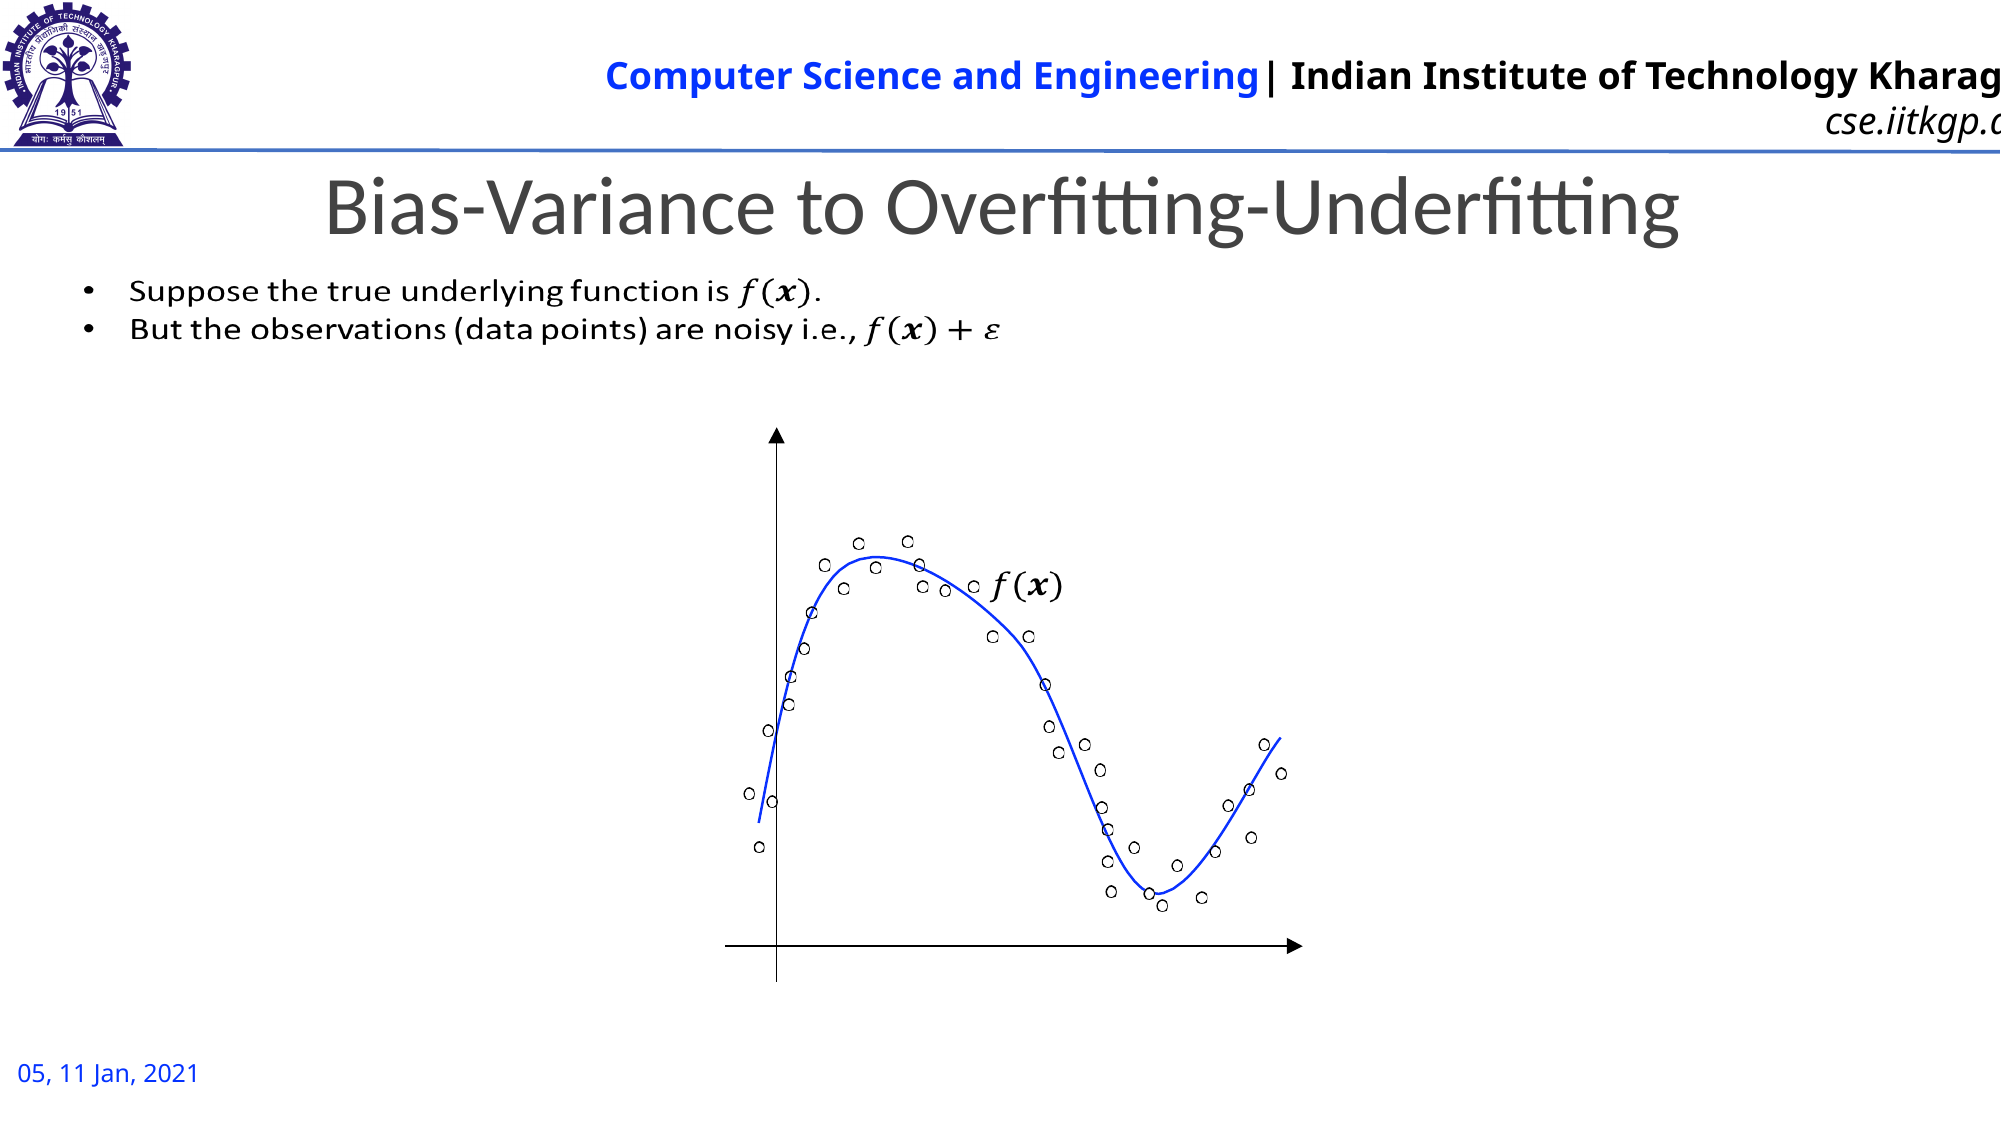

Bias-Variance to Overfitting-Underfitting
05, 11 Jan, 2021